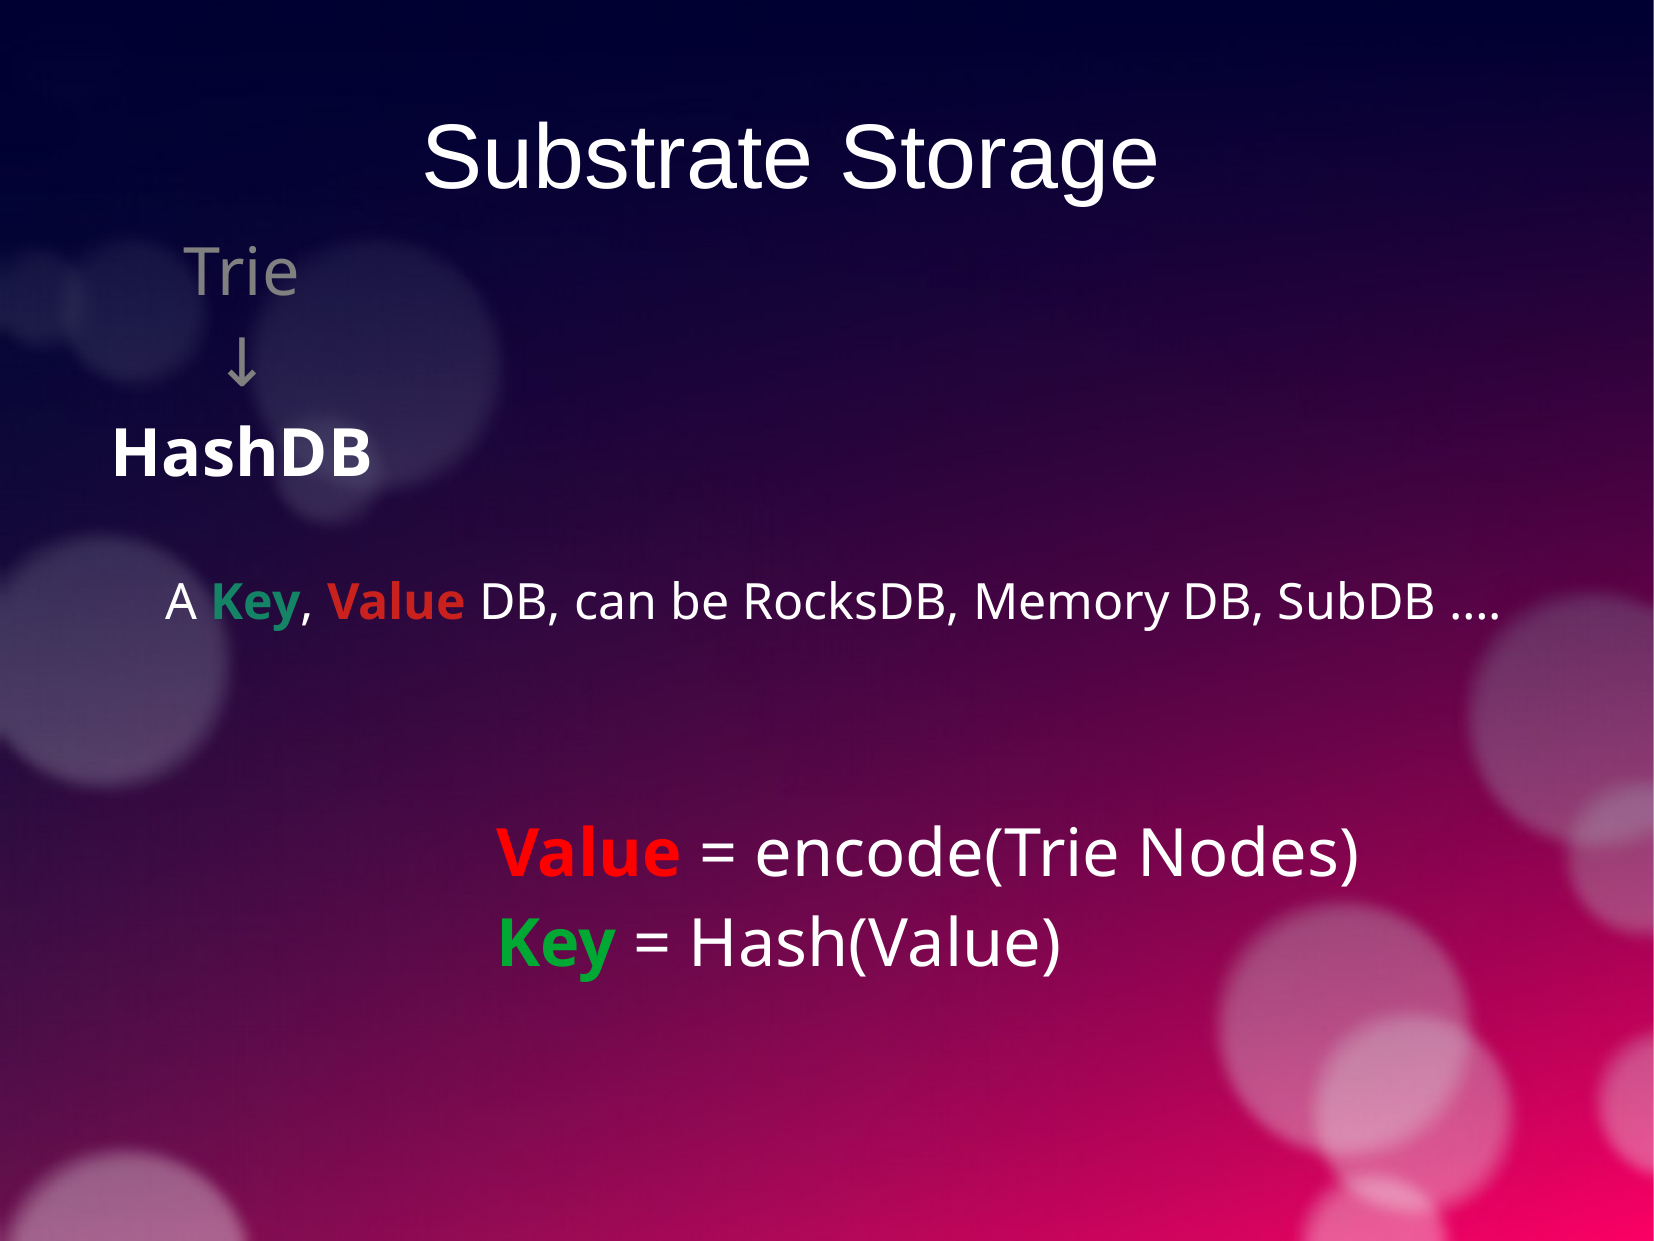

# Substrate Storage
Trie
↓
HashDB
A Key, Value DB, can be RocksDB, Memory DB, SubDB ….
Value = encode(Trie Nodes)
Key = Hash(Value)